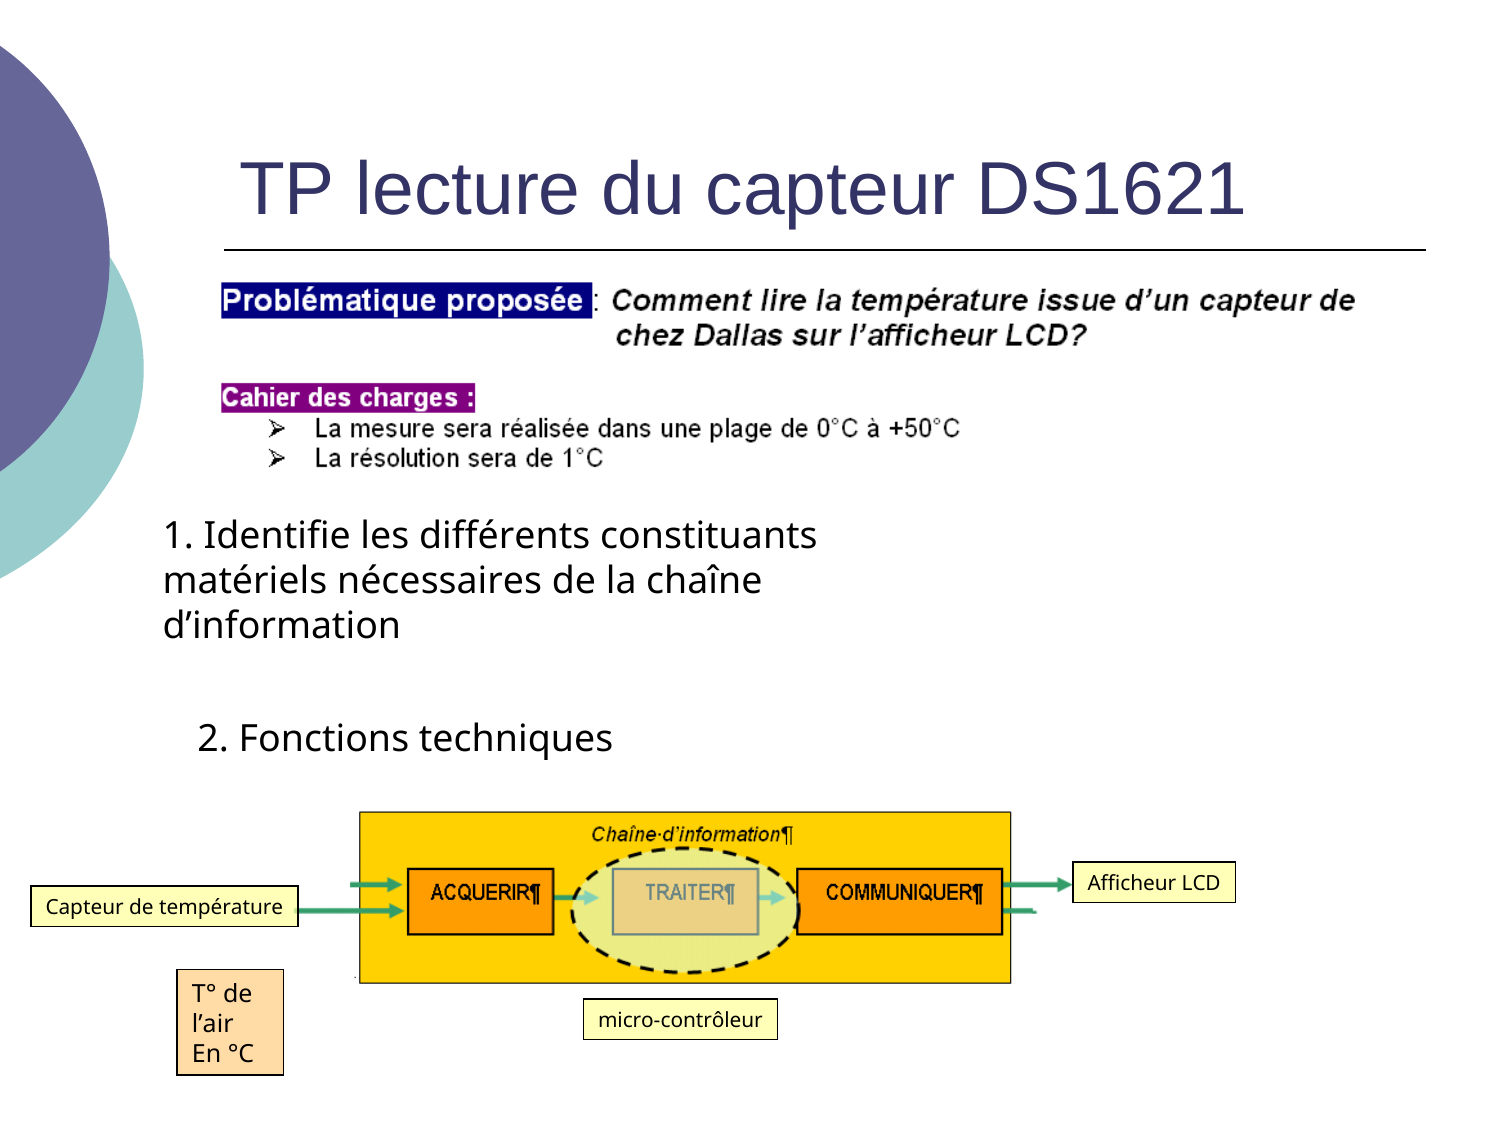

# TP lecture du capteur DS1621
1. Identifie les différents constituants matériels nécessaires de la chaîne d’information
2. Fonctions techniques
Afficheur LCD
Capteur de température
T° de l’air
En °C
micro-contrôleur